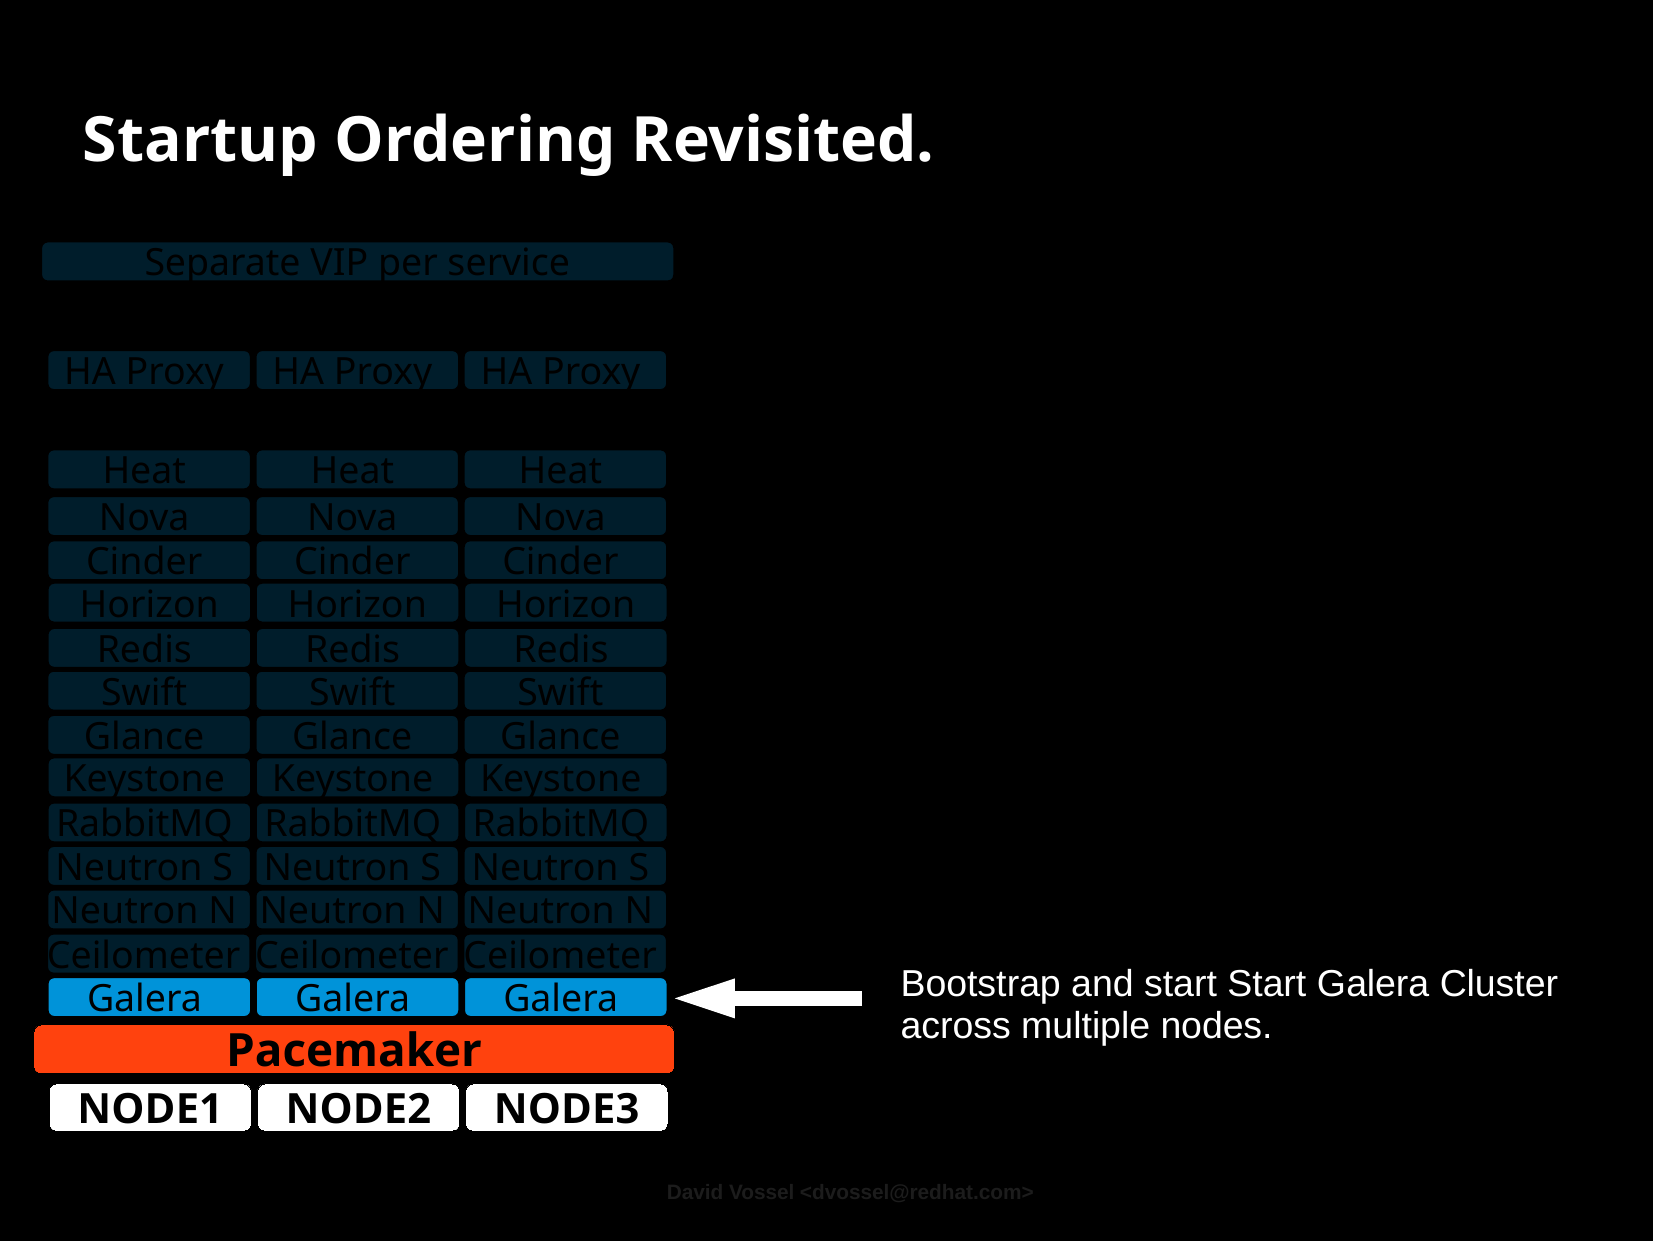

# Startup Ordering Revisited.
Separate VIP per service
HA Proxy
HA Proxy
HA Proxy
Heat
Heat
Heat
Nova
Nova
Nova
Cinder
Cinder
Cinder
Horizon
Horizon
Horizon
Redis
Redis
Redis
Swift
Swift
Swift
Glance
Glance
Glance
Keystone
Keystone
Keystone
RabbitMQ
RabbitMQ
RabbitMQ
Neutron S
Neutron S
Neutron S
Neutron N
Neutron N
Neutron N
Ceilometer
Ceilometer
Ceilometer
Bootstrap and start Start Galera Cluster across multiple nodes.
Galera
Galera
Galera
Pacemaker
NODE1
NODE2
NODE3